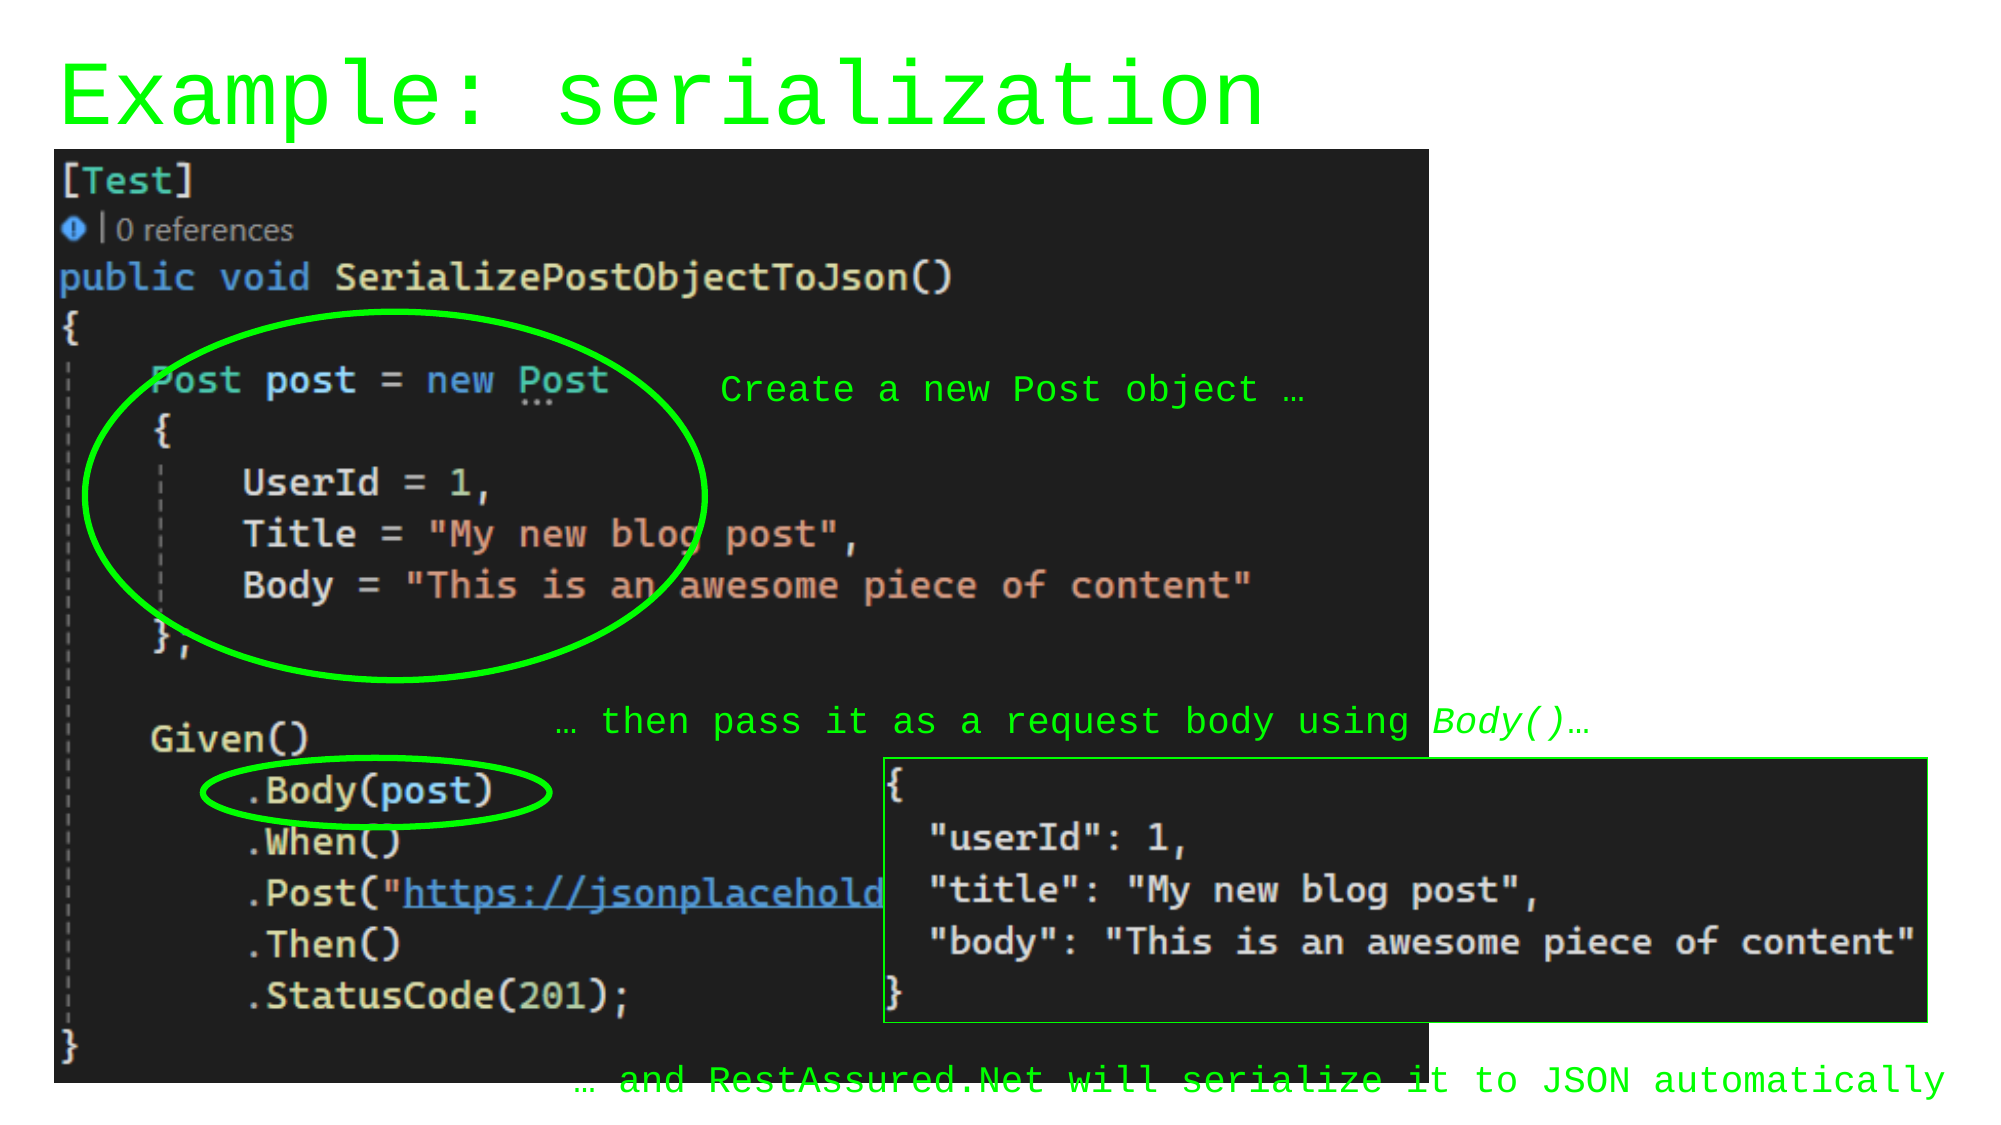

# Example: serialization
Create a new Post object …
… then pass it as a request body using Body()…
… and RestAssured.Net will serialize it to JSON automatically